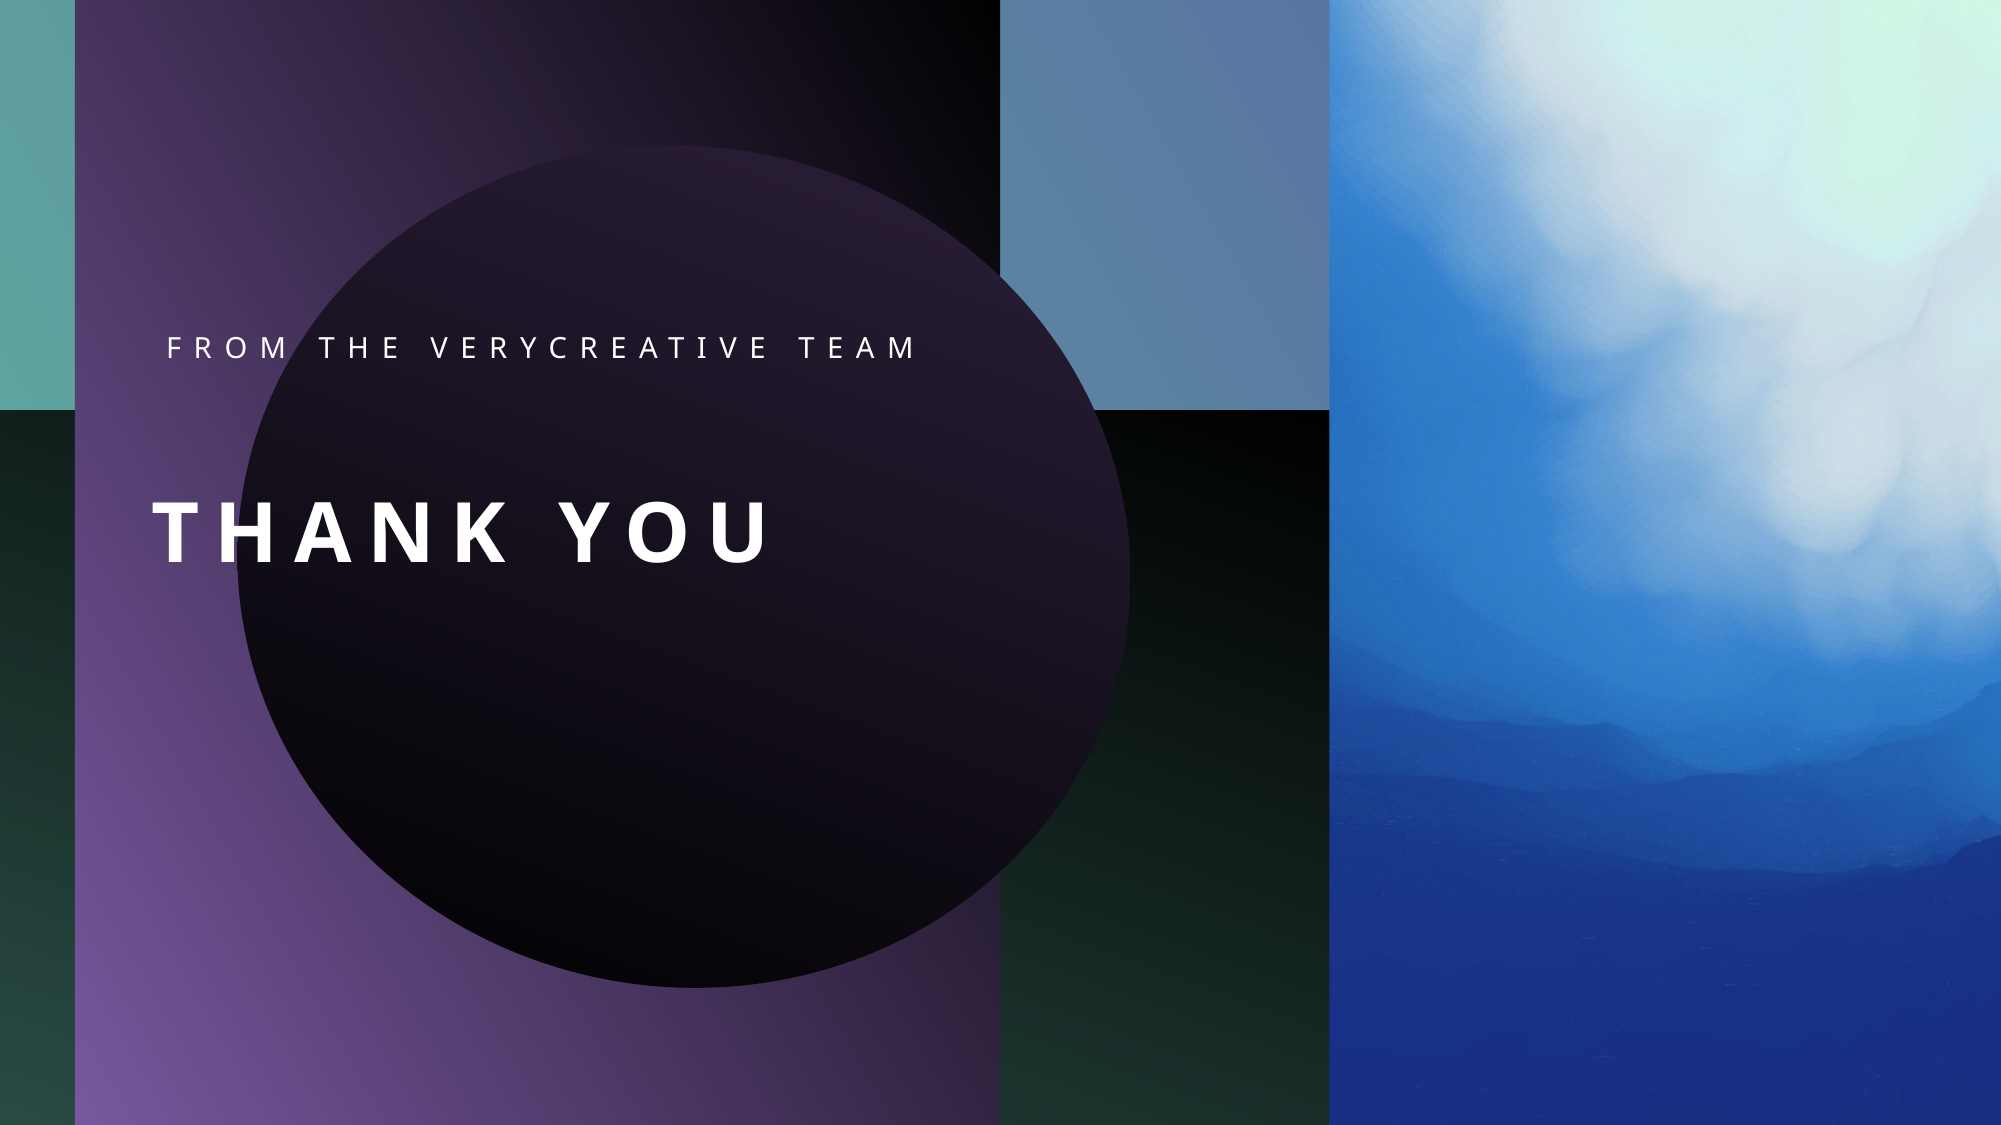

From the VeryCreative team
# Thank you